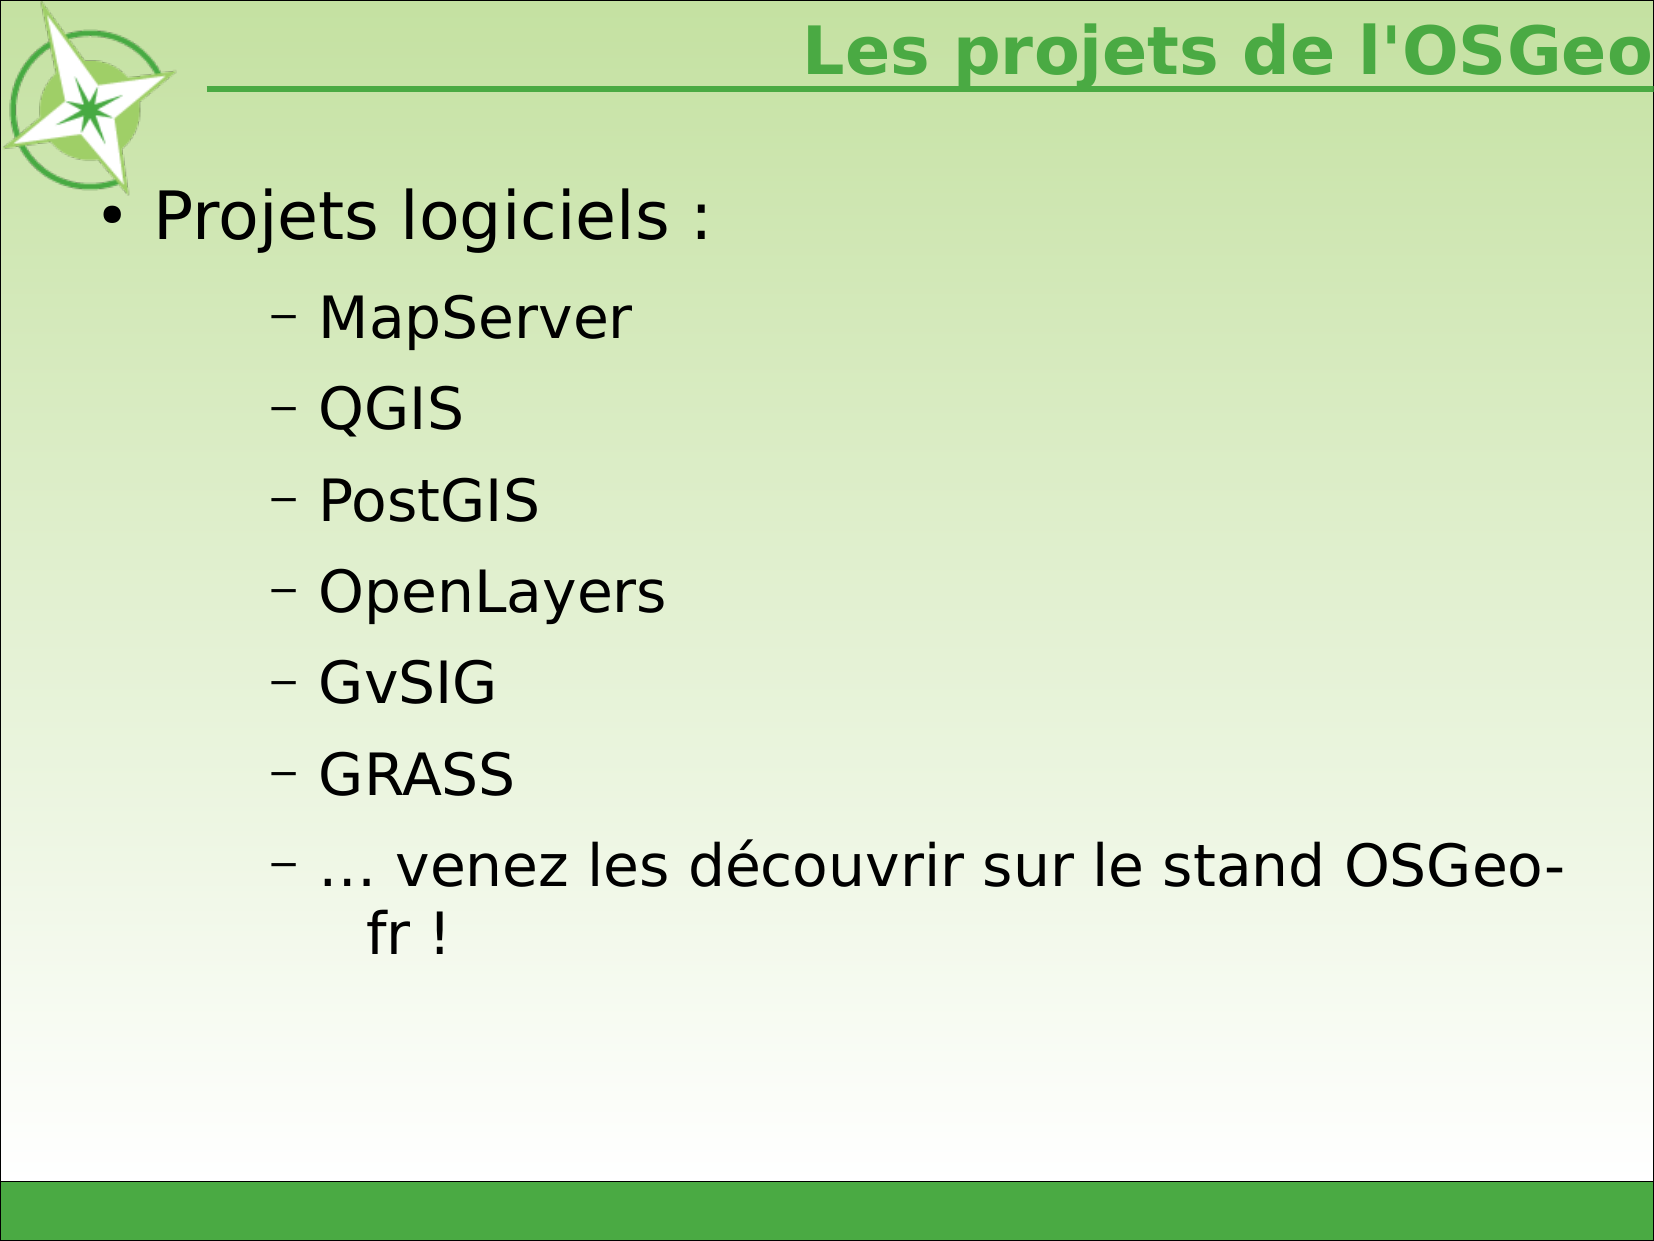

# Les projets de l'OSGeo
Projets logiciels :
MapServer
QGIS
PostGIS
OpenLayers
GvSIG
GRASS
… venez les découvrir sur le stand OSGeo-fr !